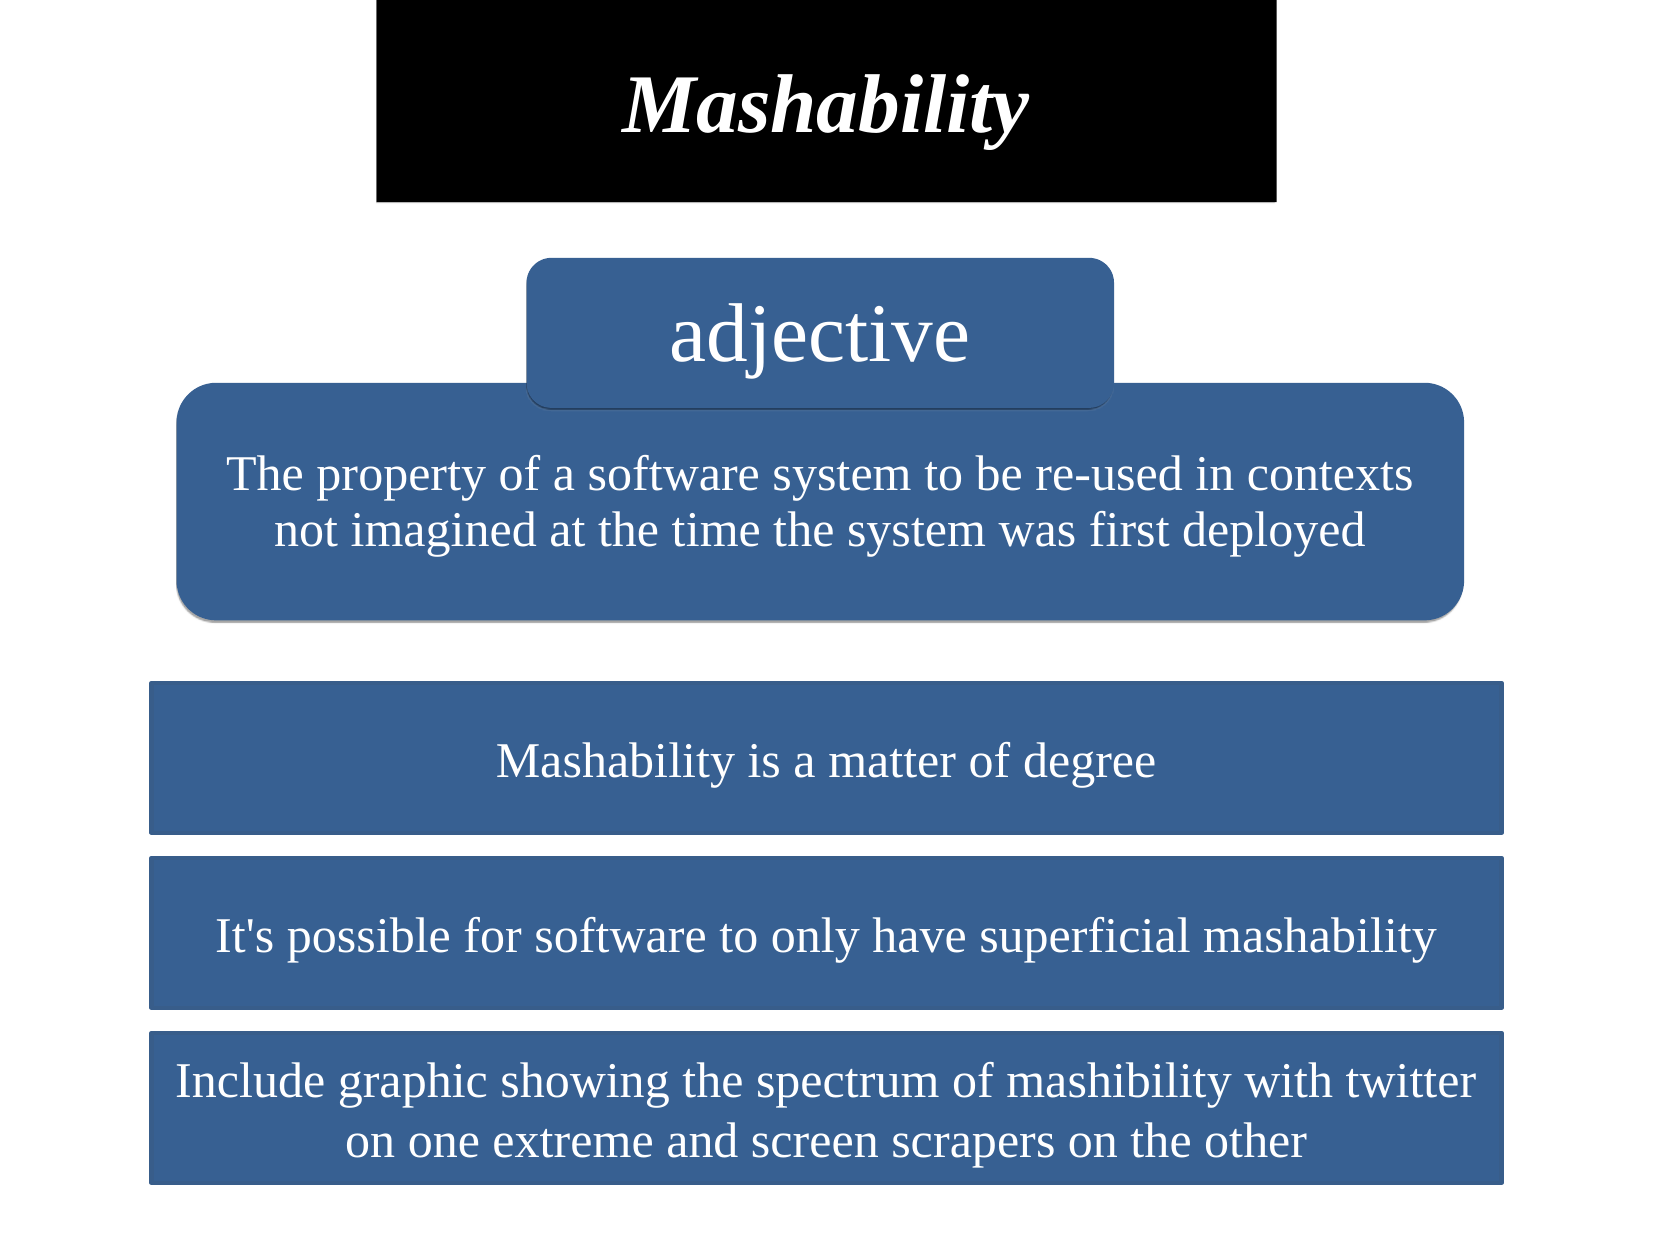

# Mashability
adjective
The property of a software system to be re-used in contexts not imagined at the time the system was first deployed
Mashability is a matter of degree
It's possible for software to only have superficial mashability
Include graphic showing the spectrum of mashibility with twitter on one extreme and screen scrapers on the other